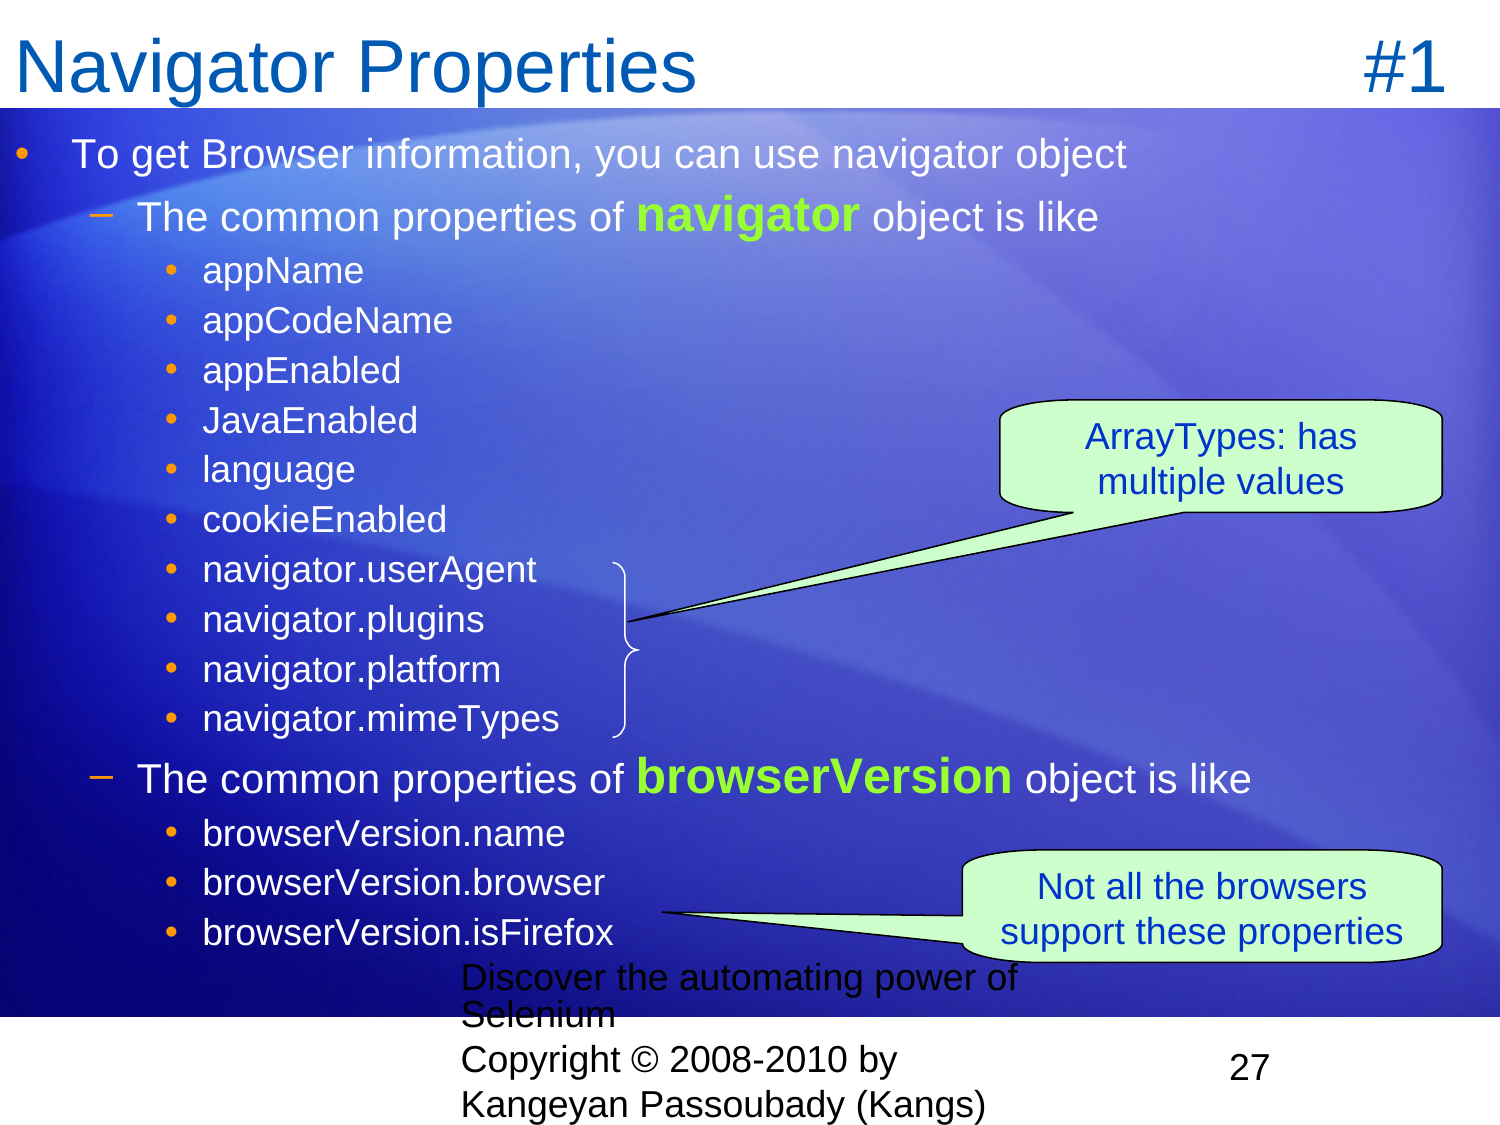

Navigator Properties					#1
# To get Browser information, you can use navigator object
The common properties of navigator object is like
appName
appCodeName
appEnabled
JavaEnabled
language
cookieEnabled
navigator.userAgent
navigator.plugins
navigator.platform
navigator.mimeTypes
The common properties of browserVersion object is like
browserVersion.name
browserVersion.browser
browserVersion.isFirefox
ArrayTypes: has multiple values
Not all the browsers support these properties
Discover the automating power of Selenium
27